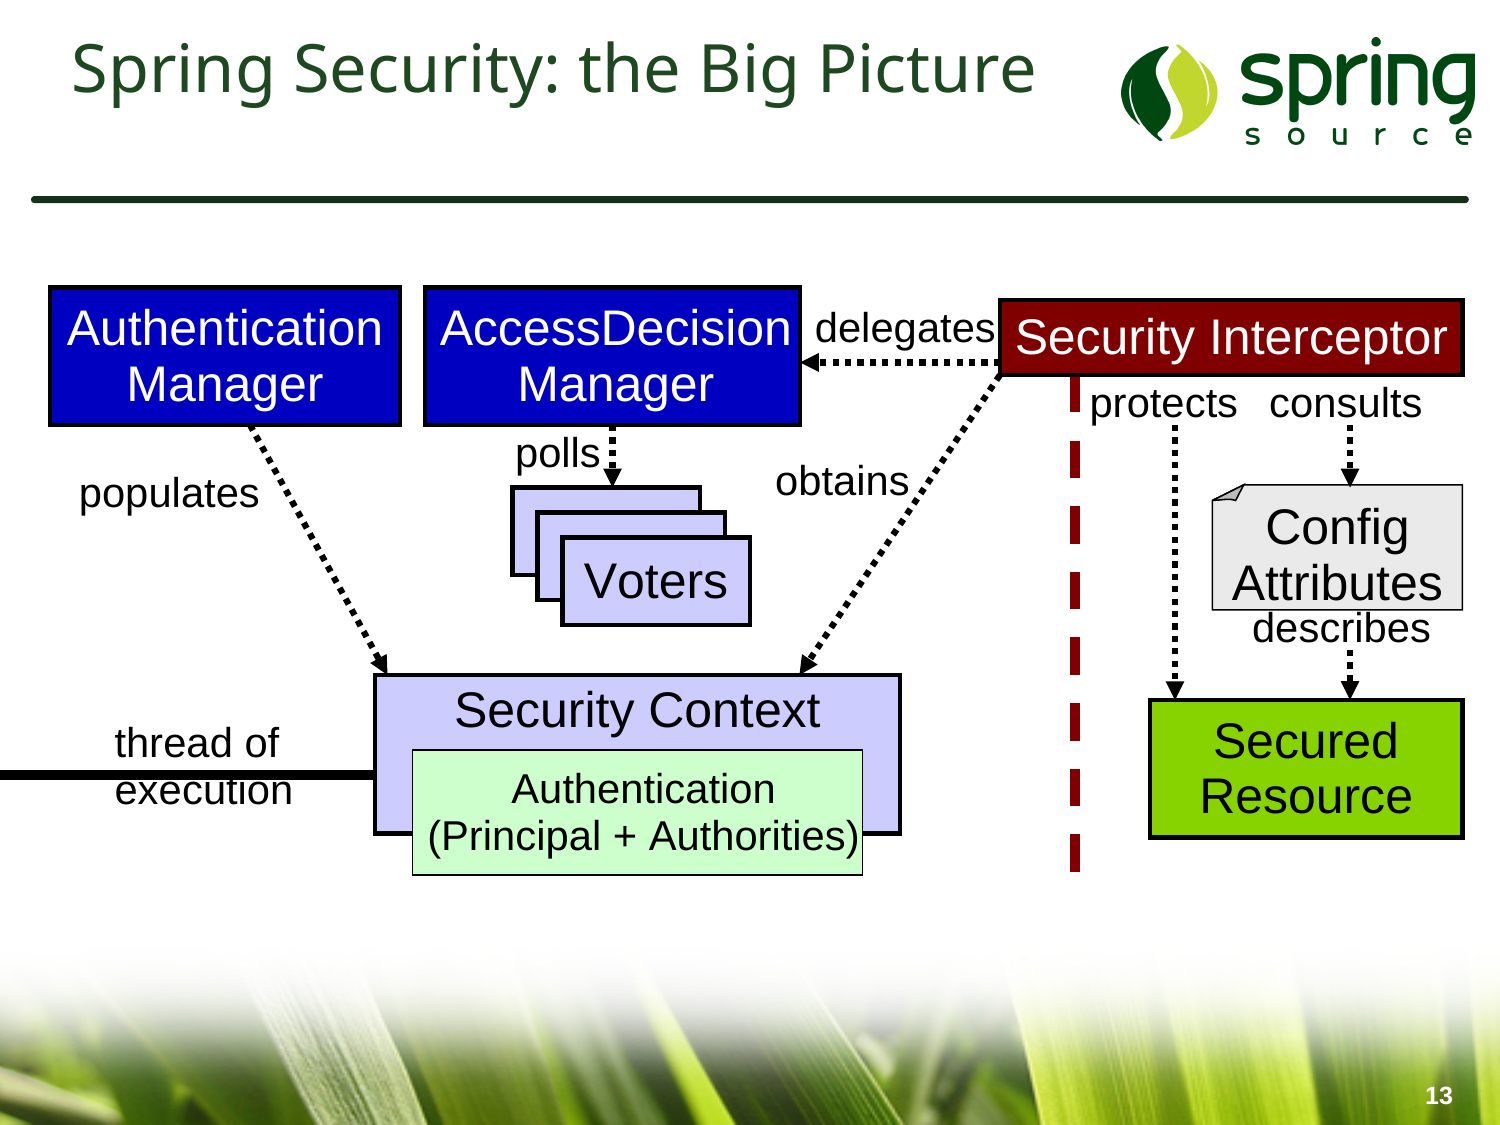

# Spring Security: the Big Picture
Authentication
Manager
populates
AccessDecision
Manager
delegates
Security Interceptor
protects
consults
obtains
polls
Voters
Config
Attributes
describes
Security Context
Authentication
(Principal + Authorities)
Secured
Resource
thread of
execution